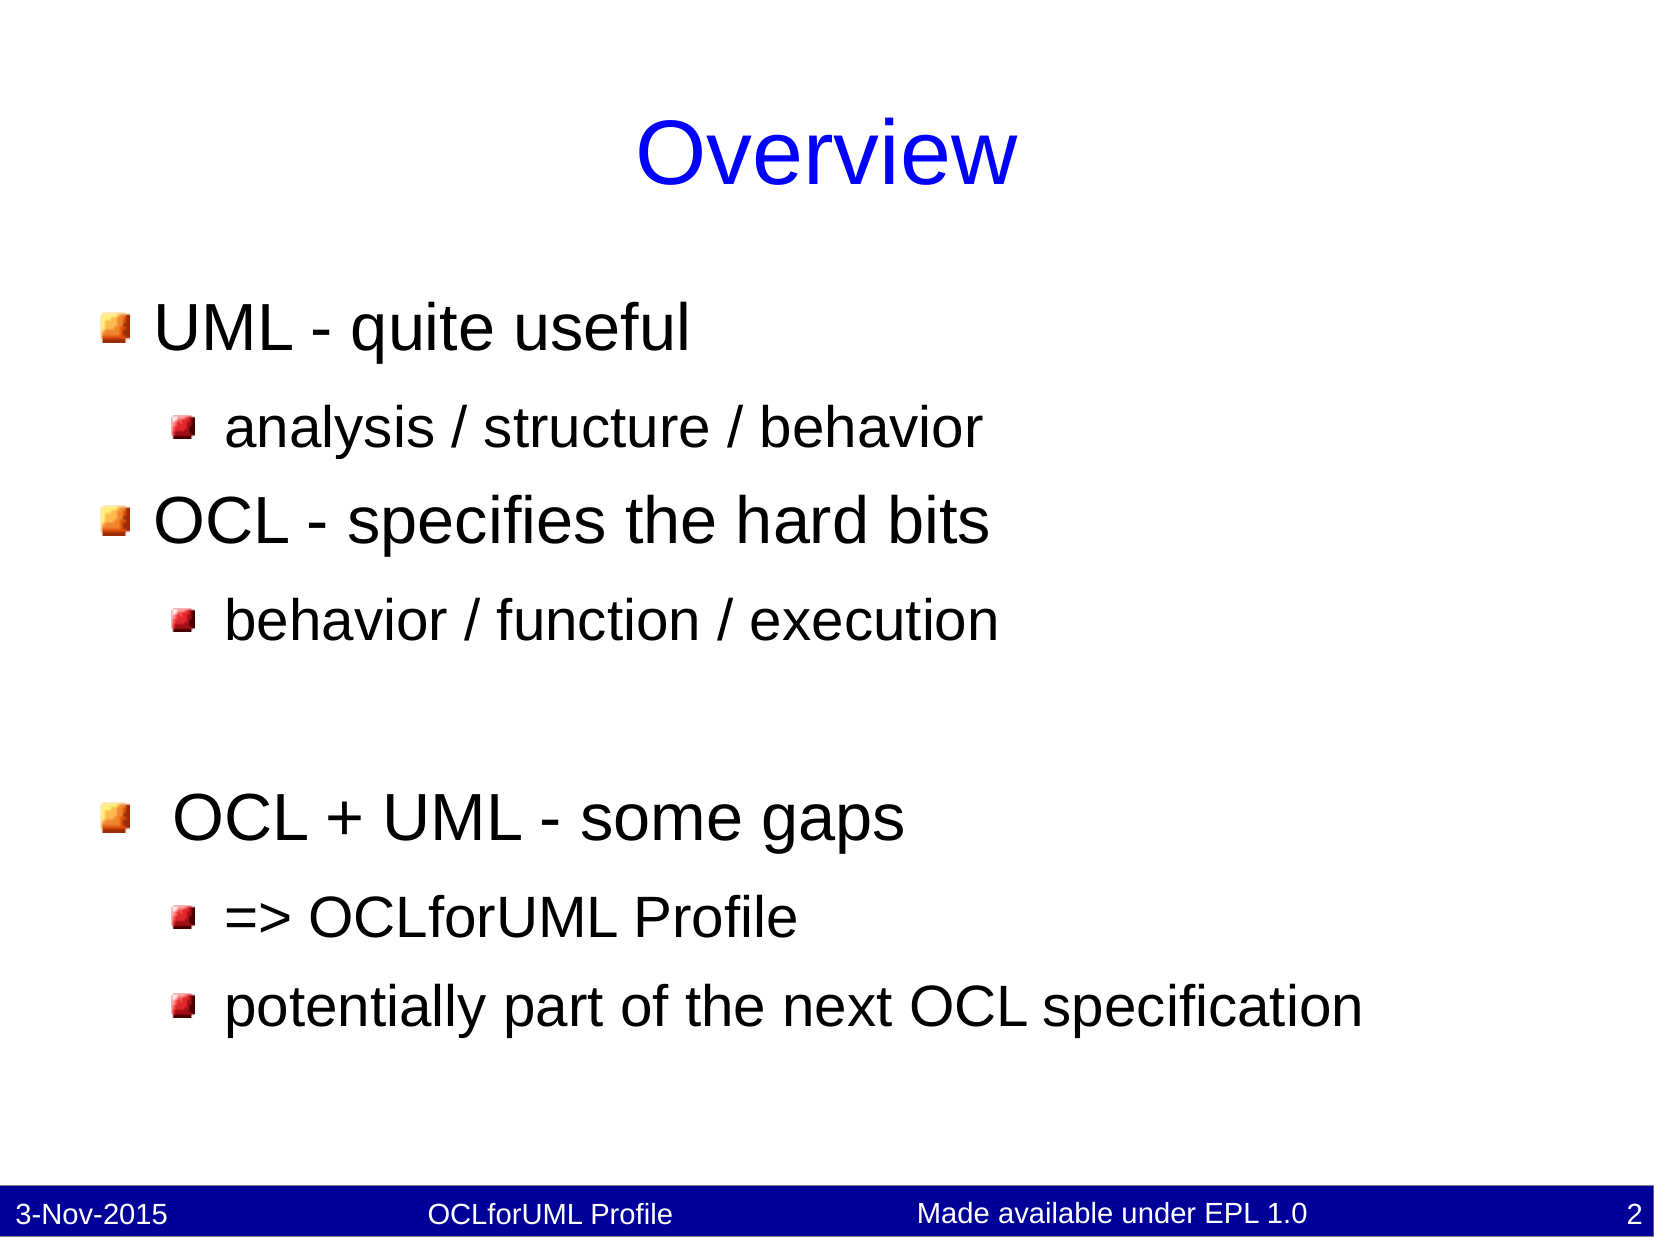

# Overview
UML - quite useful
analysis / structure / behavior
OCL - specifies the hard bits
behavior / function / execution
 OCL + UML - some gaps
=> OCLforUML Profile
potentially part of the next OCL specification
3-Nov-2015
OCLforUML Profile
2